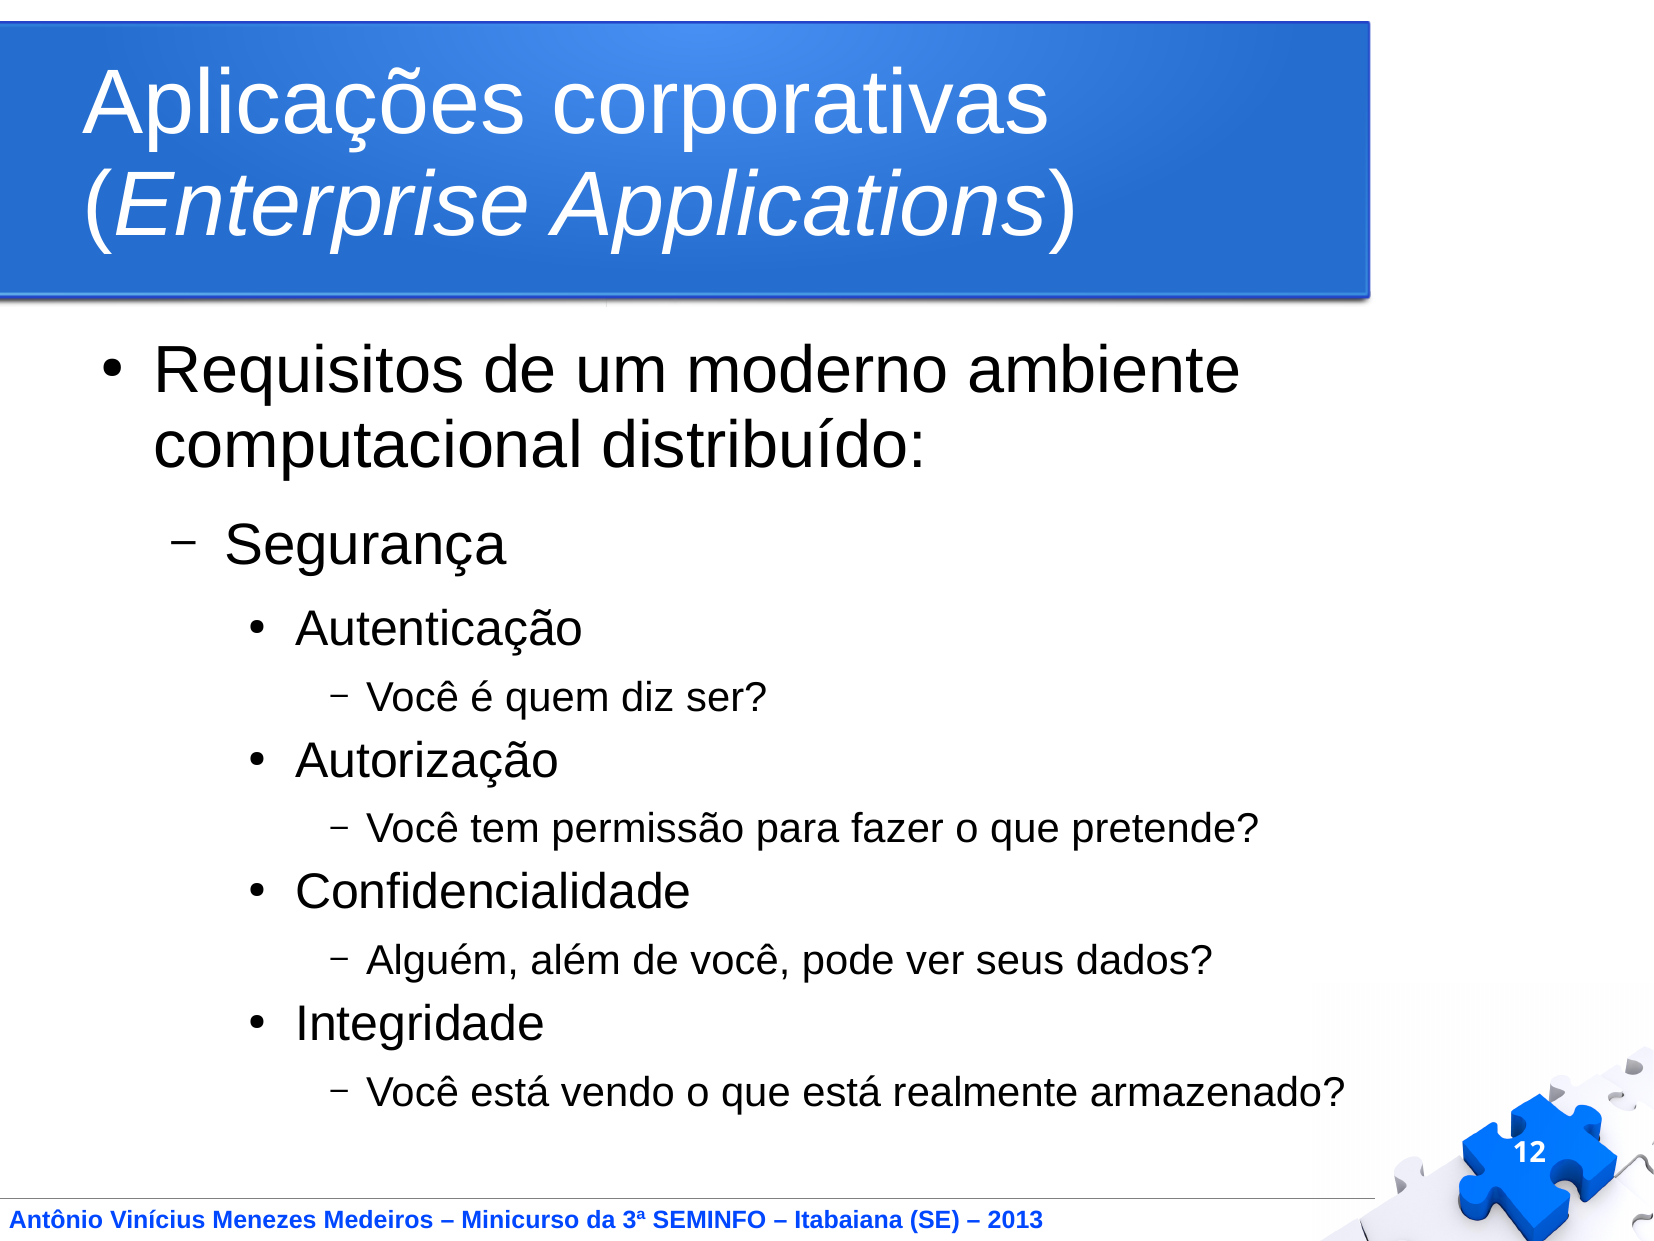

# Aplicações corporativas (Enterprise Applications)
Requisitos de um moderno ambiente computacional distribuído:
Segurança
Autenticação
Você é quem diz ser?
Autorização
Você tem permissão para fazer o que pretende?
Confidencialidade
Alguém, além de você, pode ver seus dados?
Integridade
Você está vendo o que está realmente armazenado?
12